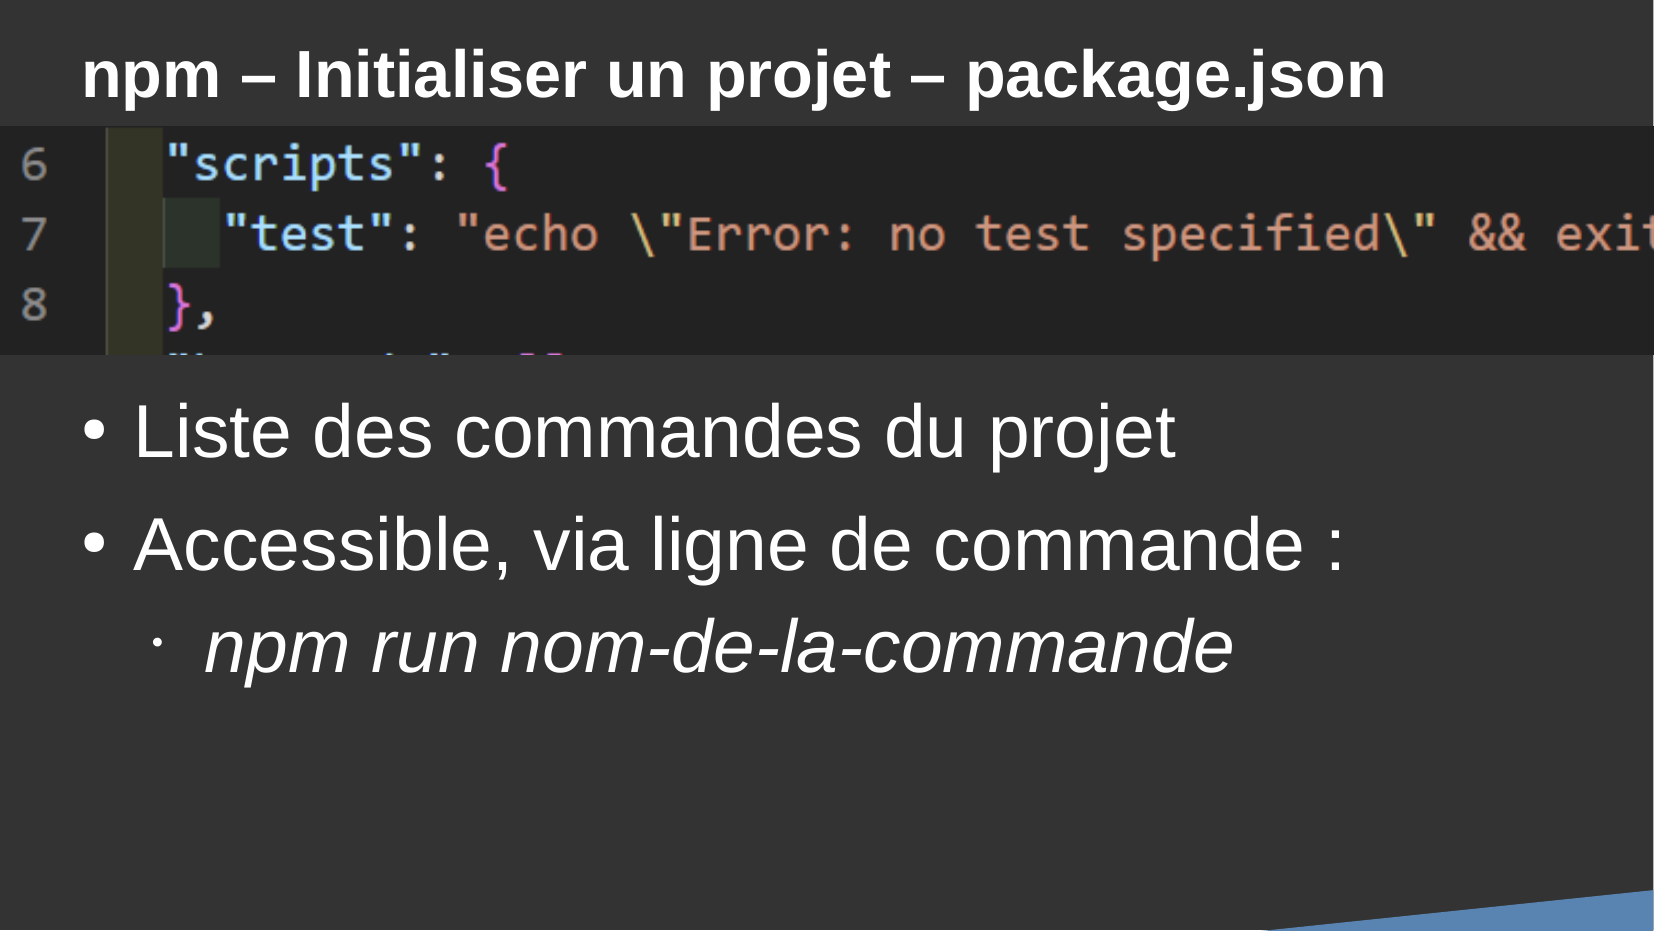

npm – Initialiser un projet – package.json
# Liste des commandes du projet
Accessible, via ligne de commande :
npm run nom-de-la-commande